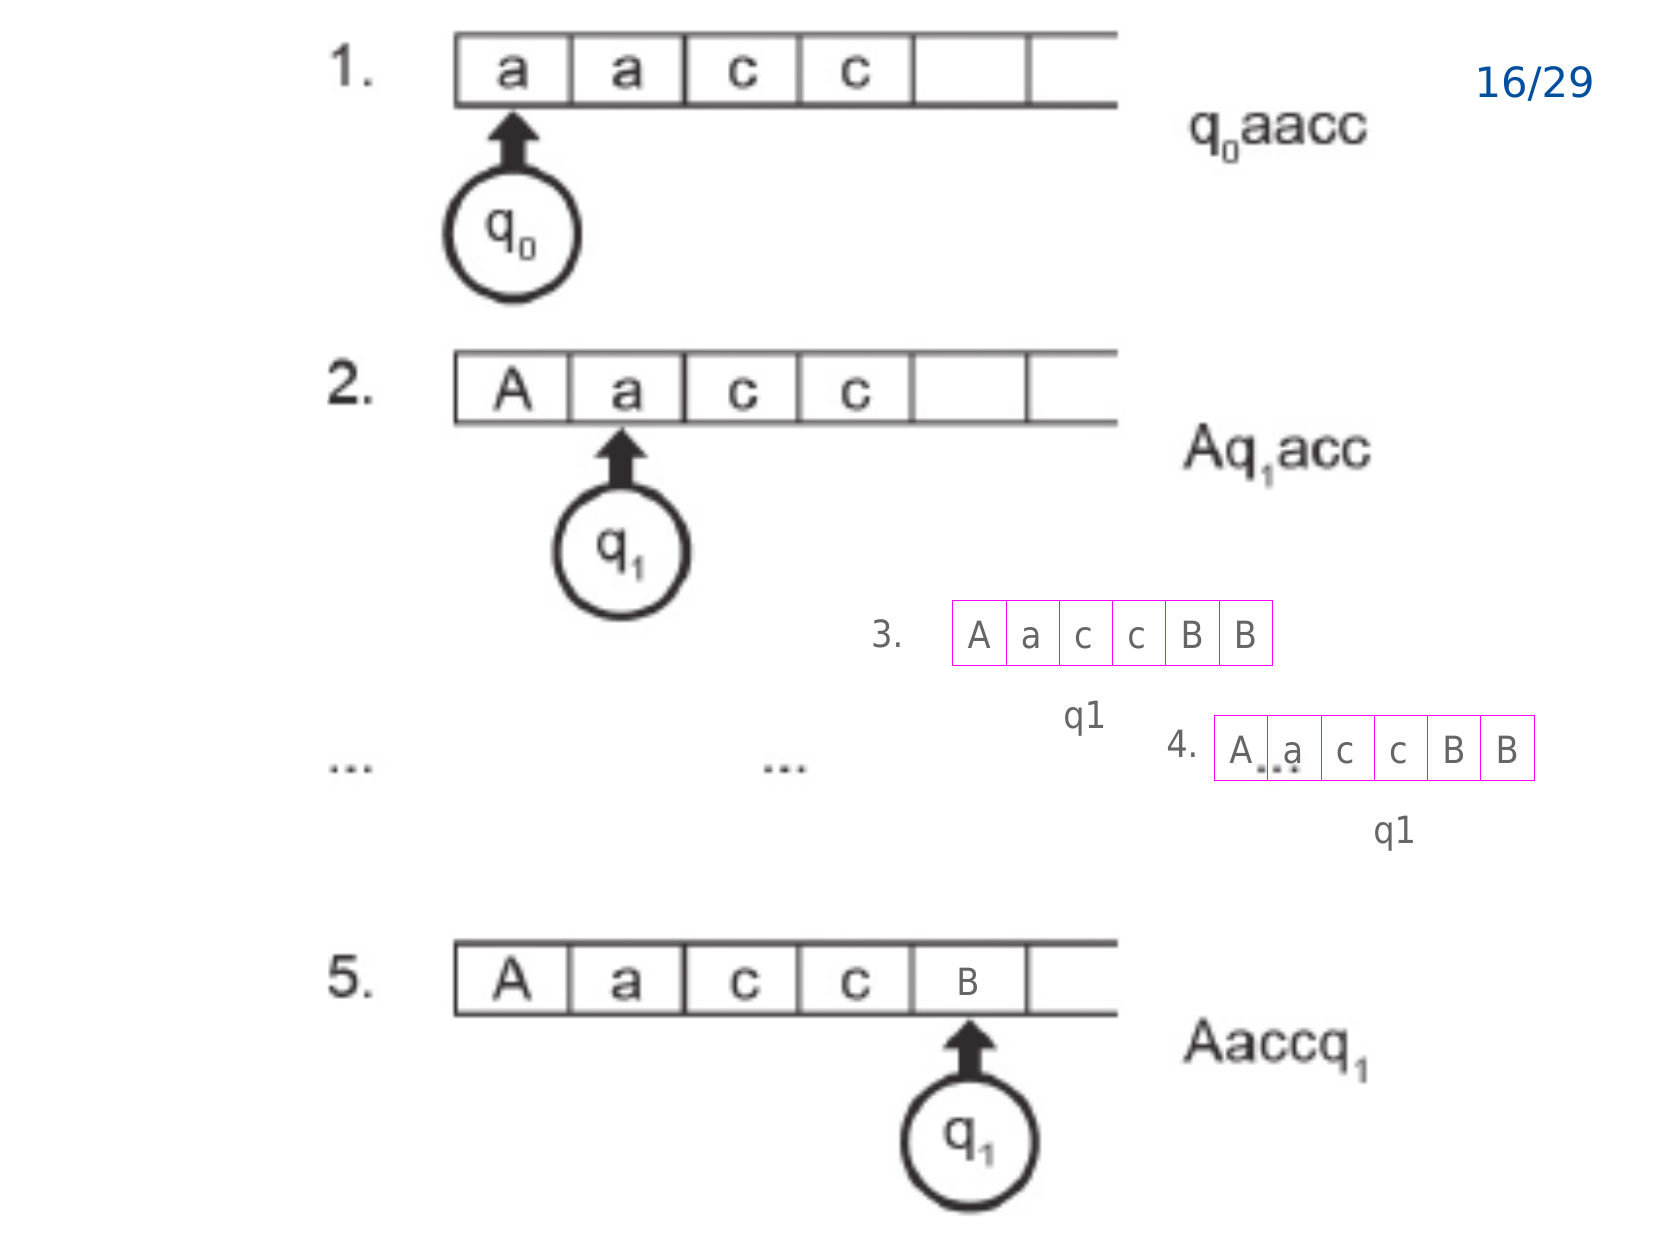

#
16
A
a
c
c
B
B
3.
q1
4.
A
a
c
c
B
B
q1
B